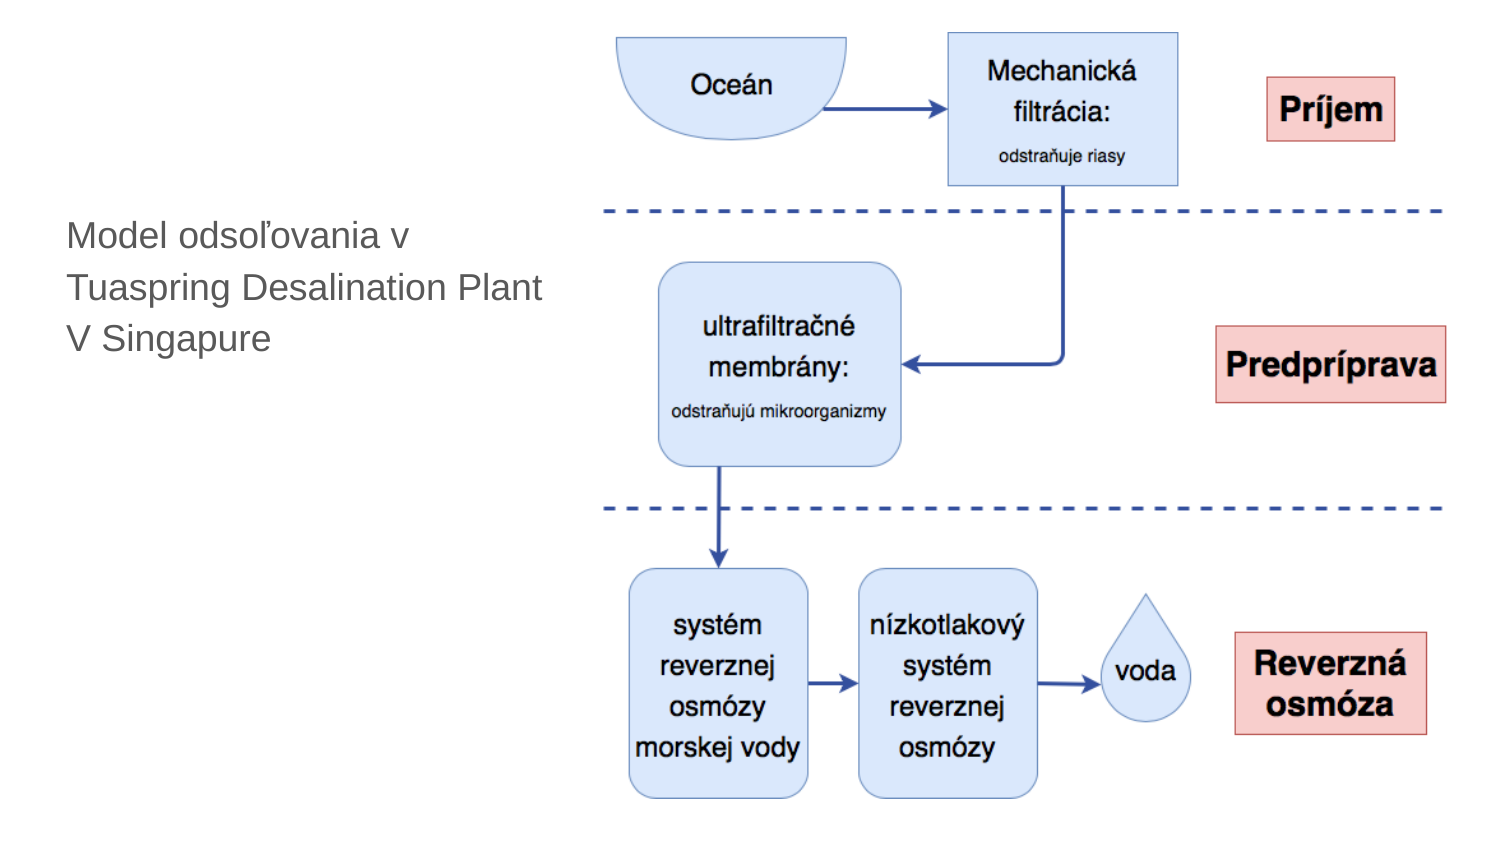

#
Model odsoľovania v
Tuaspring Desalination Plant
V Singapure